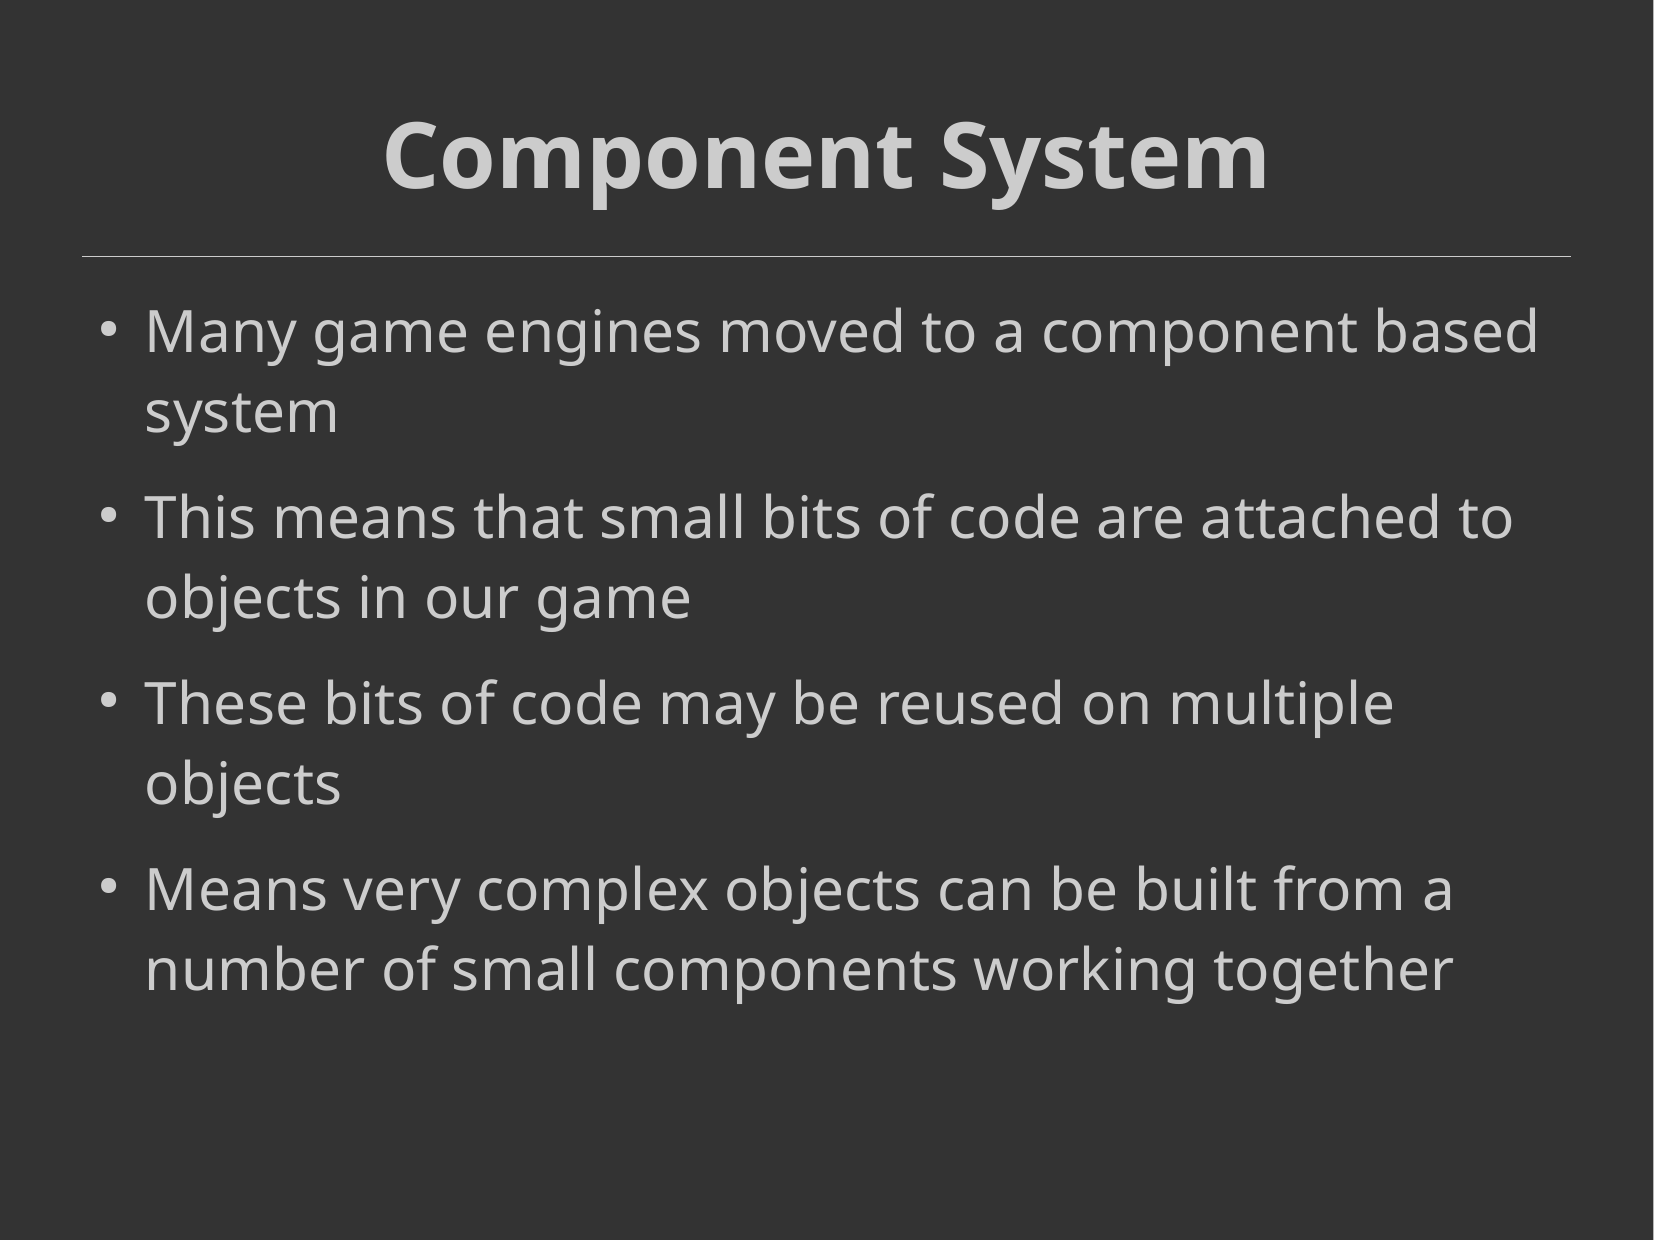

# Component System
Many game engines moved to a component based system
This means that small bits of code are attached to objects in our game
These bits of code may be reused on multiple objects
Means very complex objects can be built from a number of small components working together